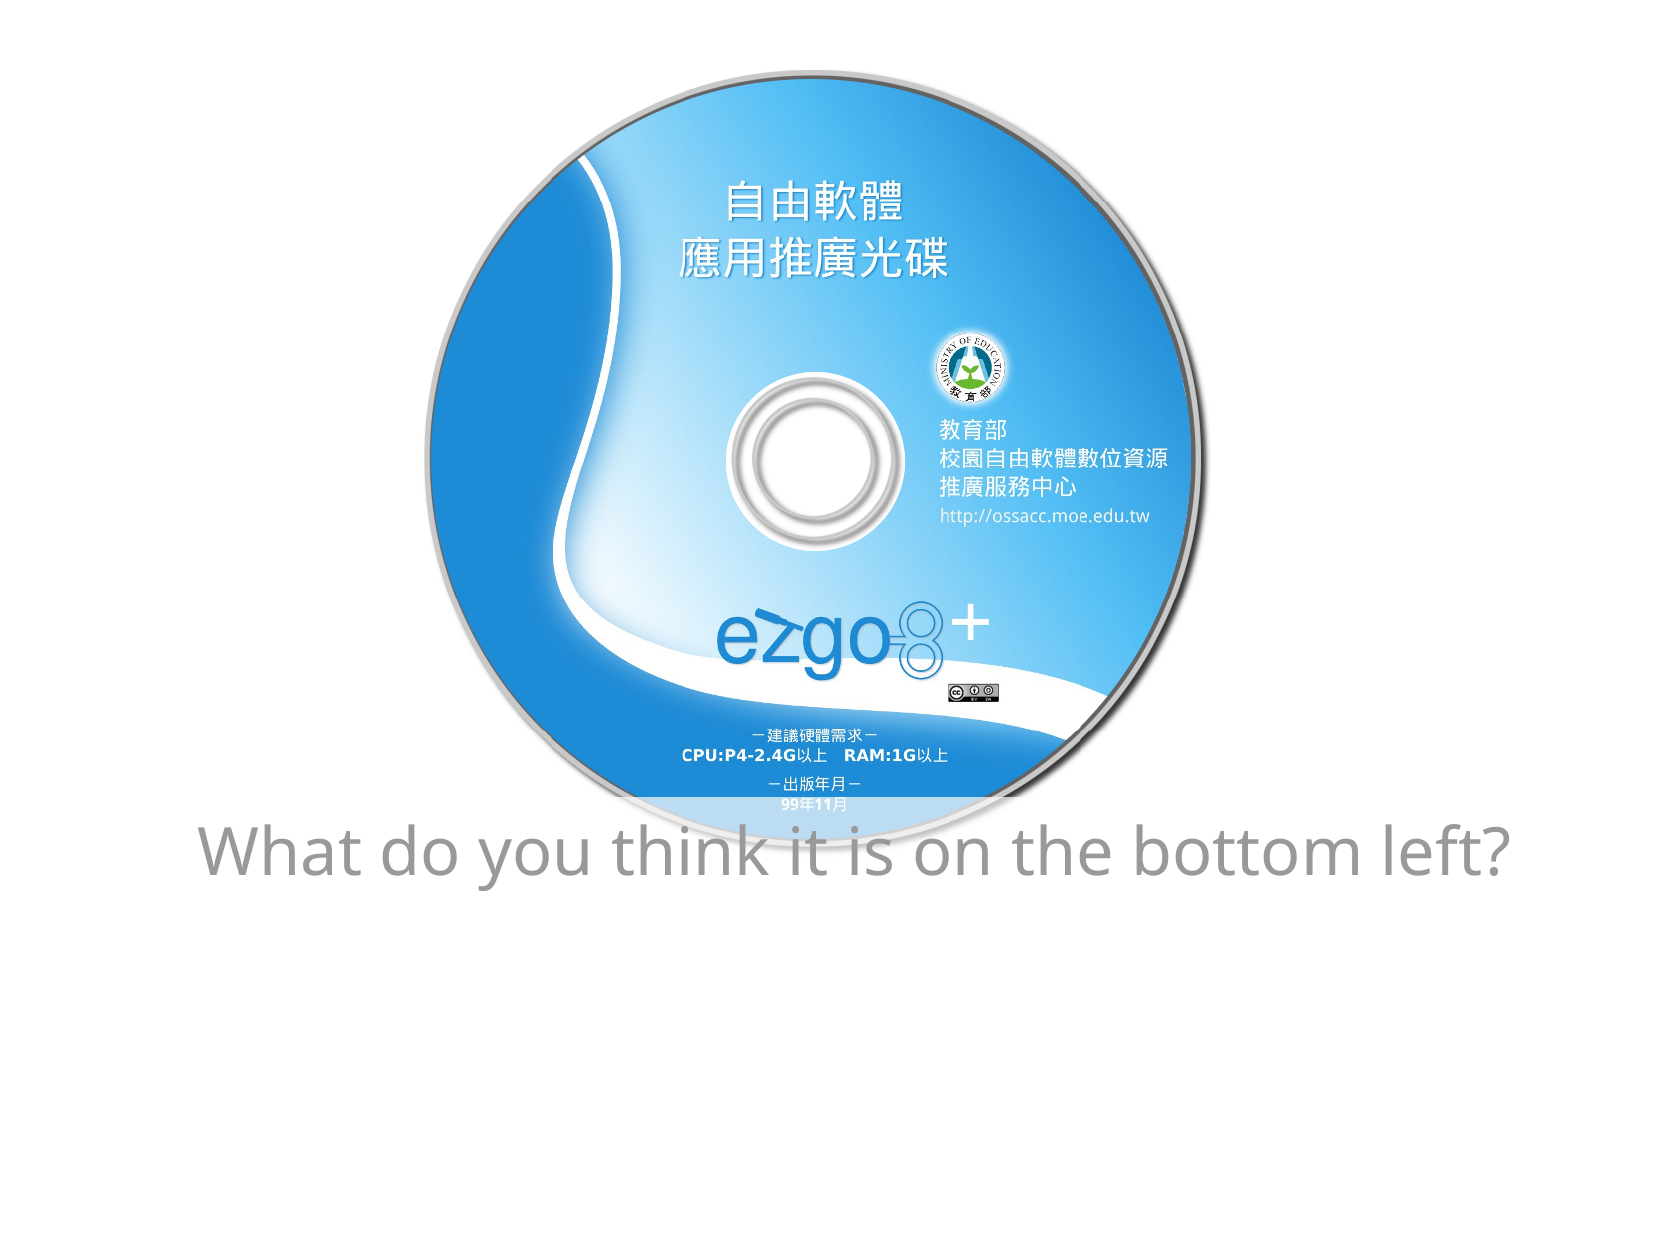

What do you think it is on the bottom left?